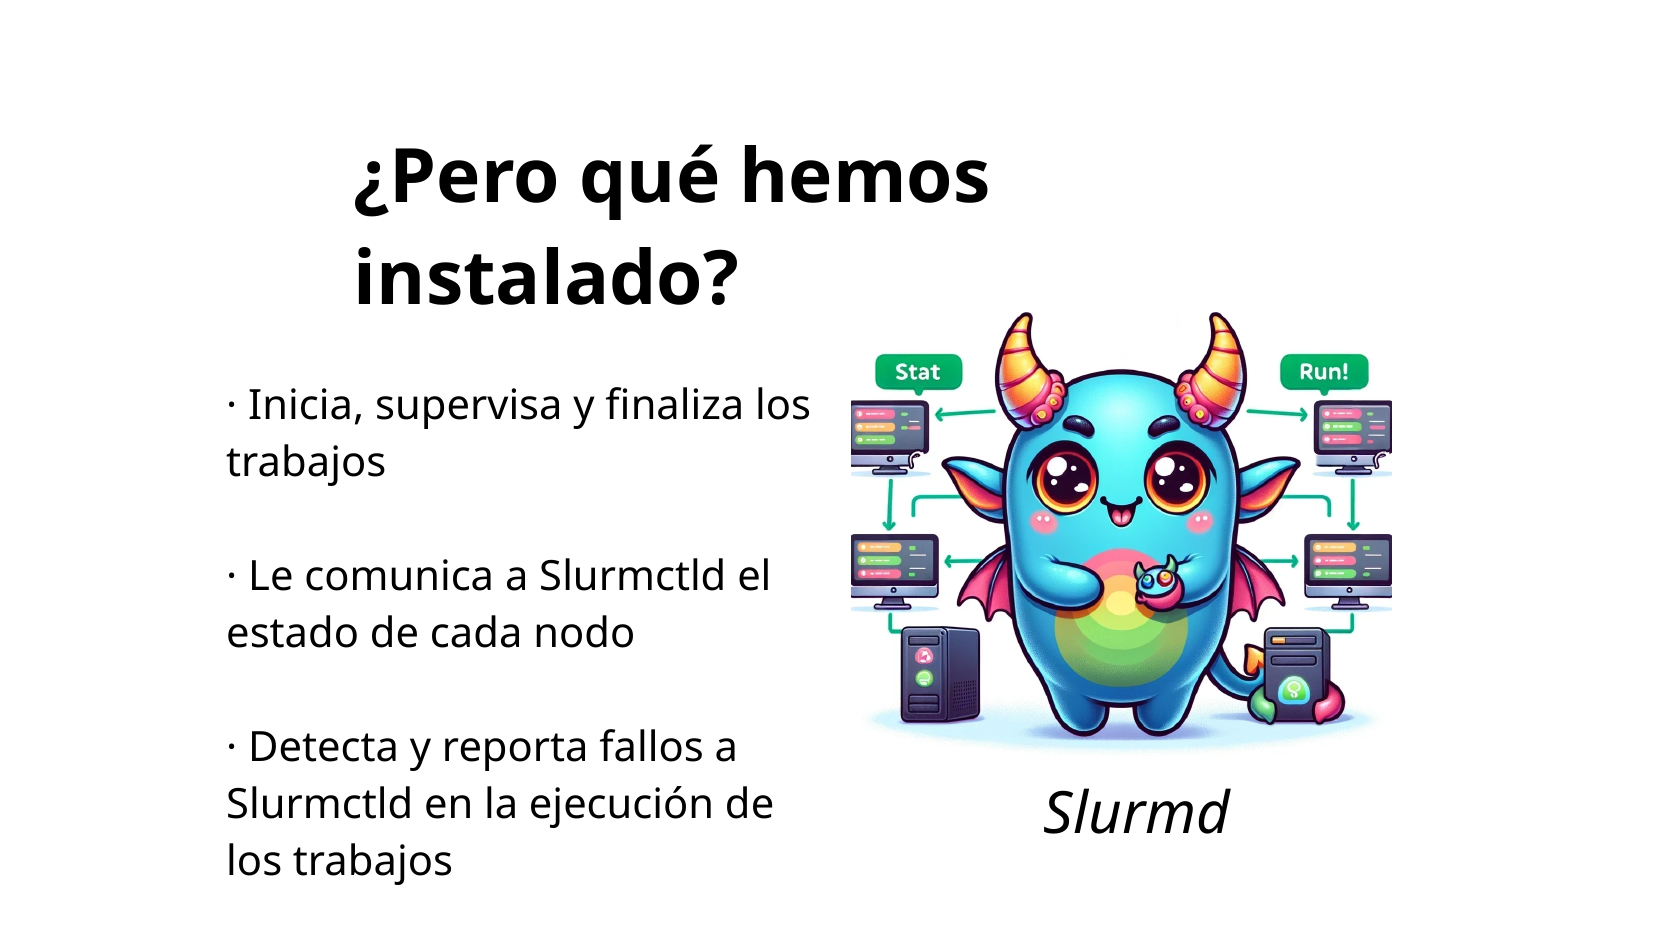

¿Pero qué hemos instalado?
· Inicia, supervisa y finaliza los trabajos
· Le comunica a Slurmctld el estado de cada nodo
· Detecta y reporta fallos a Slurmctld en la ejecución de los trabajos
Slurmd